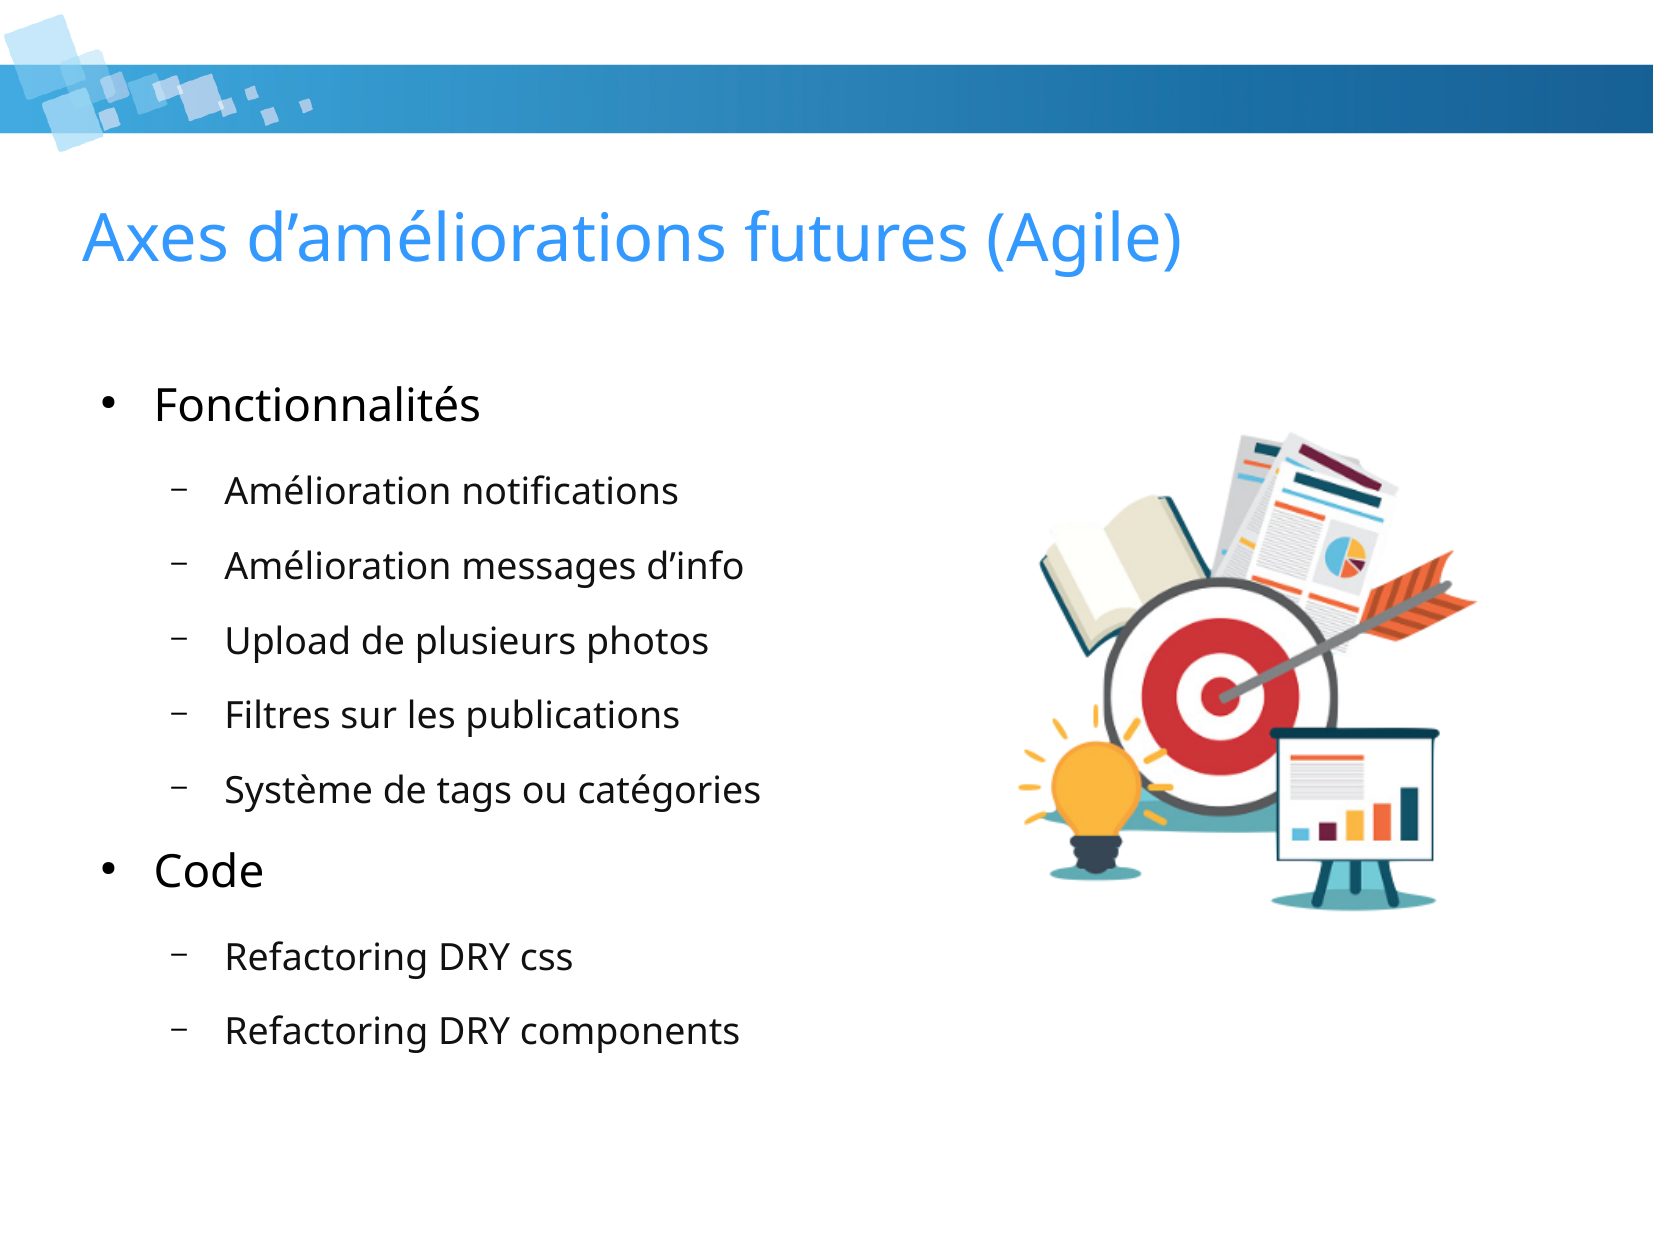

# Axes d’améliorations futures (Agile)
Fonctionnalités
Amélioration notifications
Amélioration messages d’info
Upload de plusieurs photos
Filtres sur les publications
Système de tags ou catégories
Code
Refactoring DRY css
Refactoring DRY components